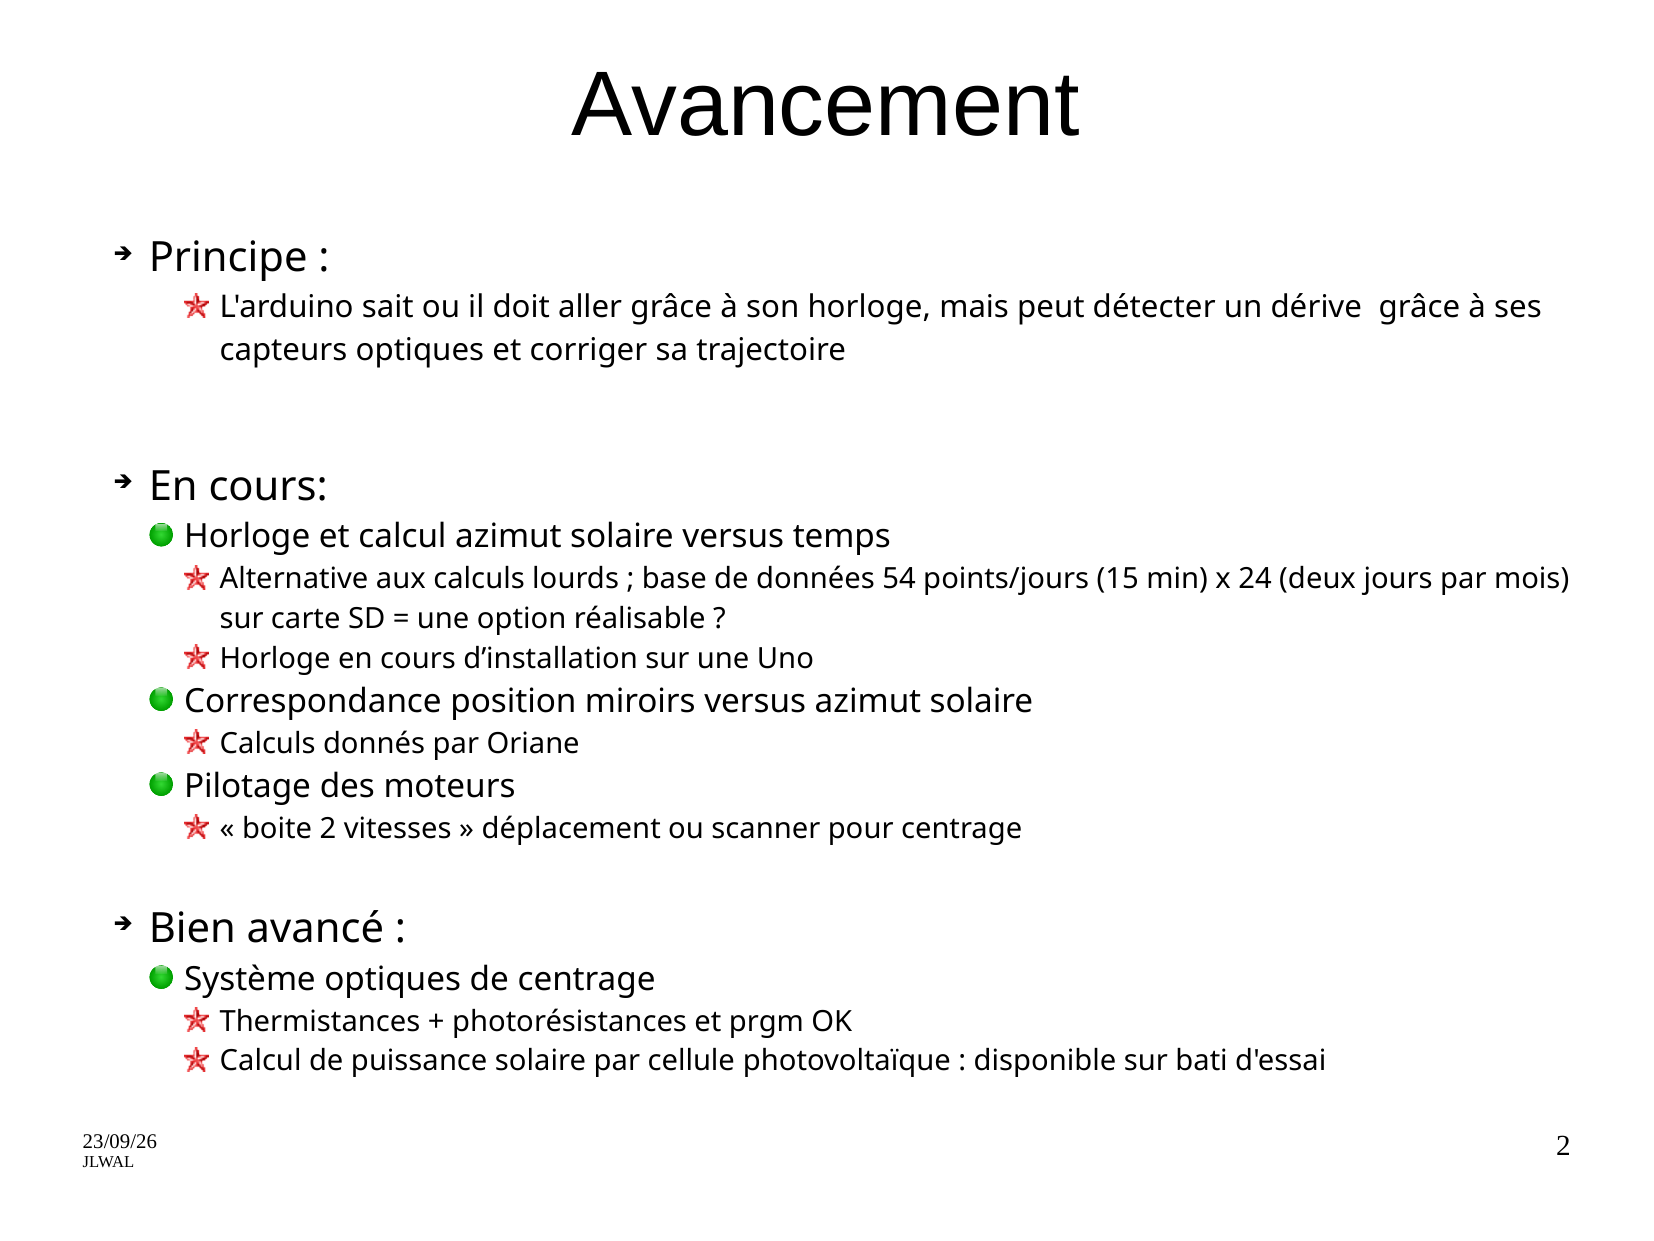

# Avancement
Principe :
L'arduino sait ou il doit aller grâce à son horloge, mais peut détecter un dérive grâce à ses capteurs optiques et corriger sa trajectoire
En cours:
Horloge et calcul azimut solaire versus temps
Alternative aux calculs lourds ; base de données 54 points/jours (15 min) x 24 (deux jours par mois) sur carte SD = une option réalisable ?
Horloge en cours d’installation sur une Uno
Correspondance position miroirs versus azimut solaire
Calculs donnés par Oriane
Pilotage des moteurs
« boite 2 vitesses » déplacement ou scanner pour centrage
Bien avancé :
Système optiques de centrage
Thermistances + photorésistances et prgm OK
Calcul de puissance solaire par cellule photovoltaïque : disponible sur bati d'essai
2